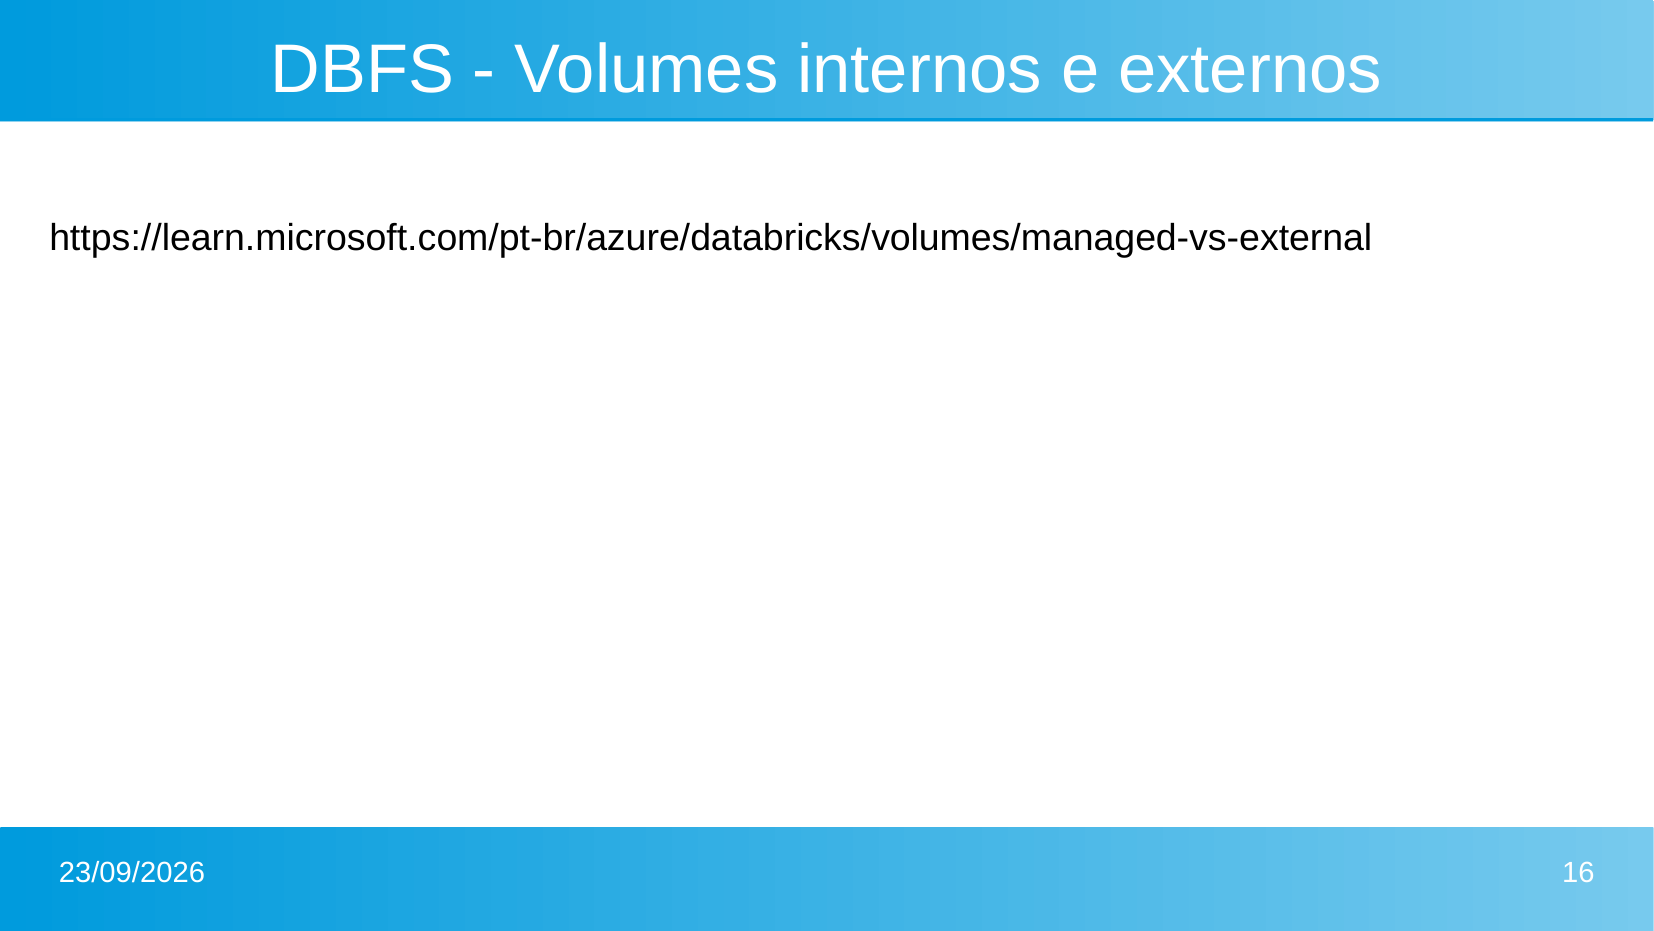

# DBFS - Volumes internos e externos
https://learn.microsoft.com/pt-br/azure/databricks/volumes/managed-vs-external
16